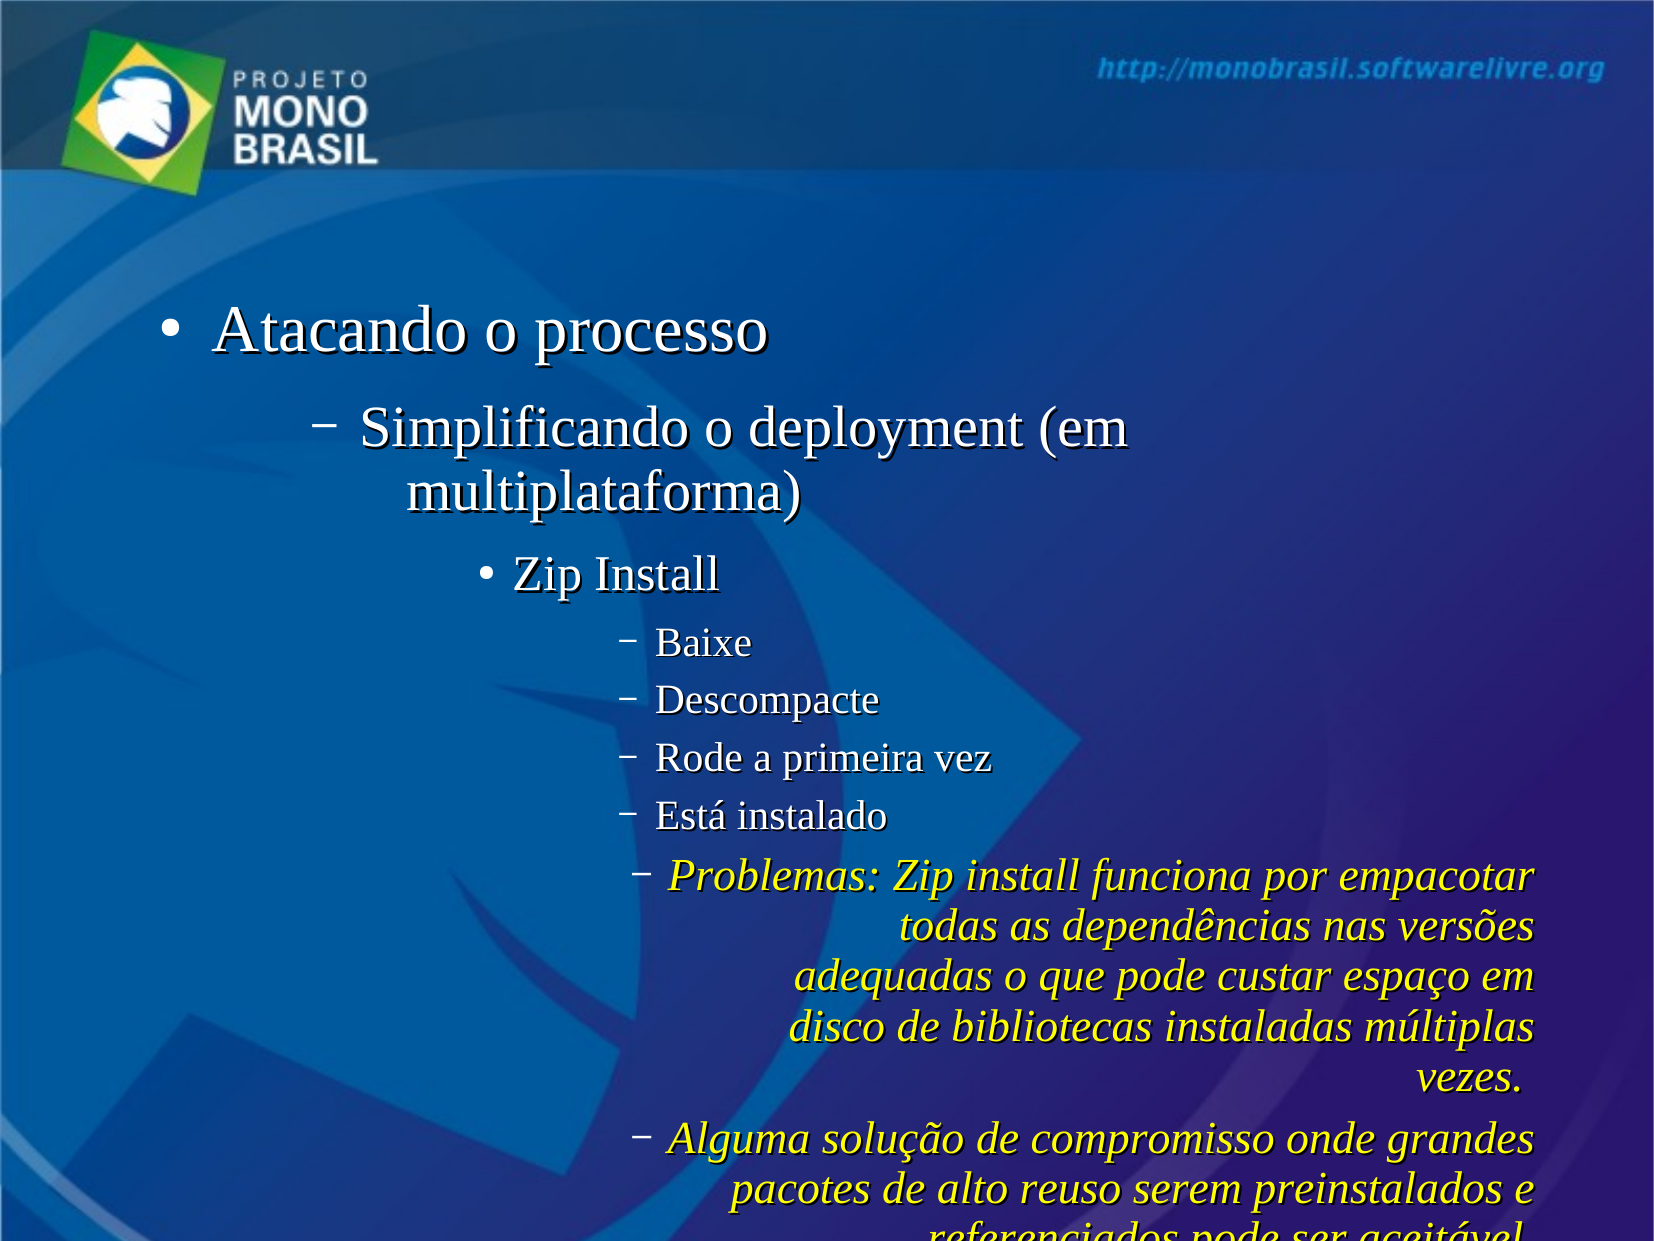

# Atacando o processo
Simplificando o deployment (em multiplataforma)
Zip Install
Baixe
Descompacte
Rode a primeira vez
Está instalado
Problemas: Zip install funciona por empacotar todas as dependências nas versões adequadas o que pode custar espaço em disco de bibliotecas instaladas múltiplas vezes.
Alguma solução de compromisso onde grandes pacotes de alto reuso serem preinstalados e referenciados pode ser aceitável.